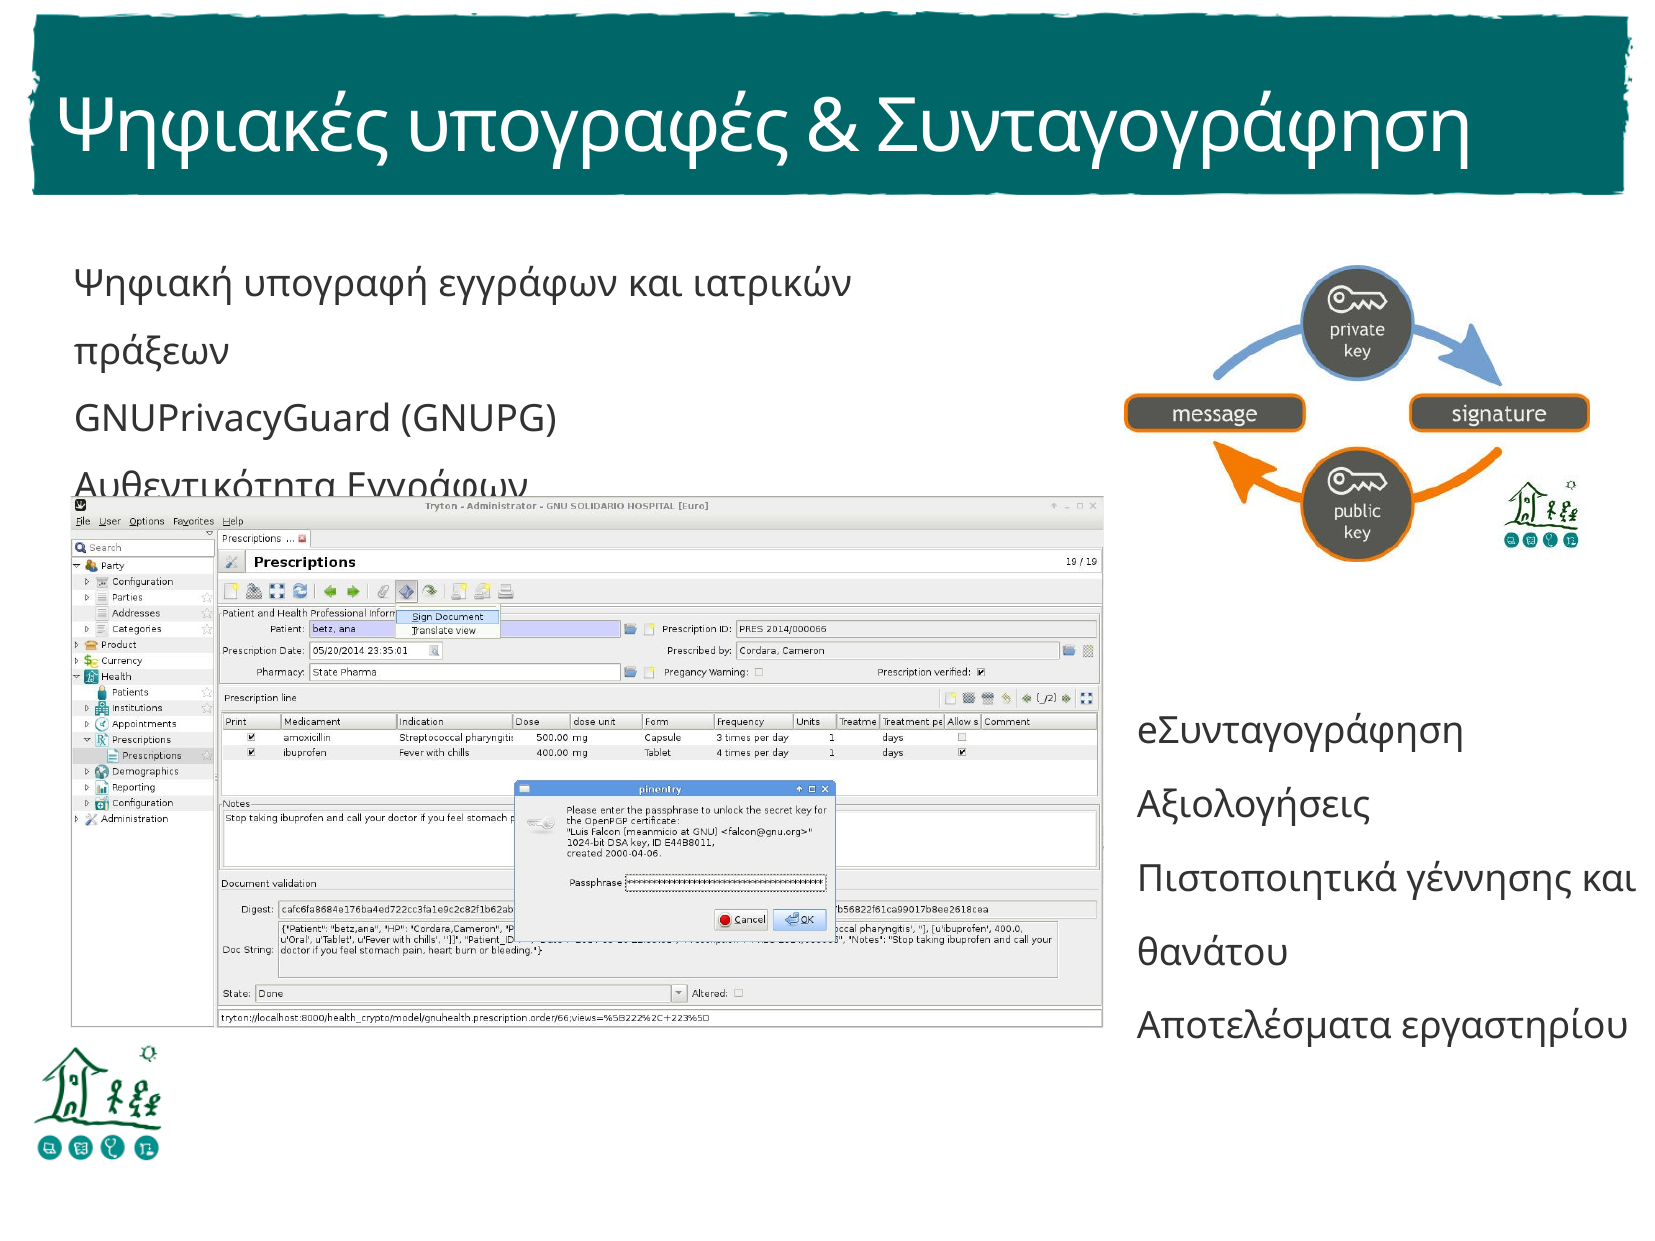

# Ψηφιακές υπογραφές & Συνταγογράφηση
Ψηφιακή υπογραφή εγγράφων και ιατρικών πράξεων
GNUPrivacyGuard (GNUPG)
Αυθεντικότητα Εγγράφων
eΣυνταγογράφηση Αξιολογήσεις
Πιστοποιητικά γέννησης και θανάτου
Αποτελέσματα εργαστηρίου